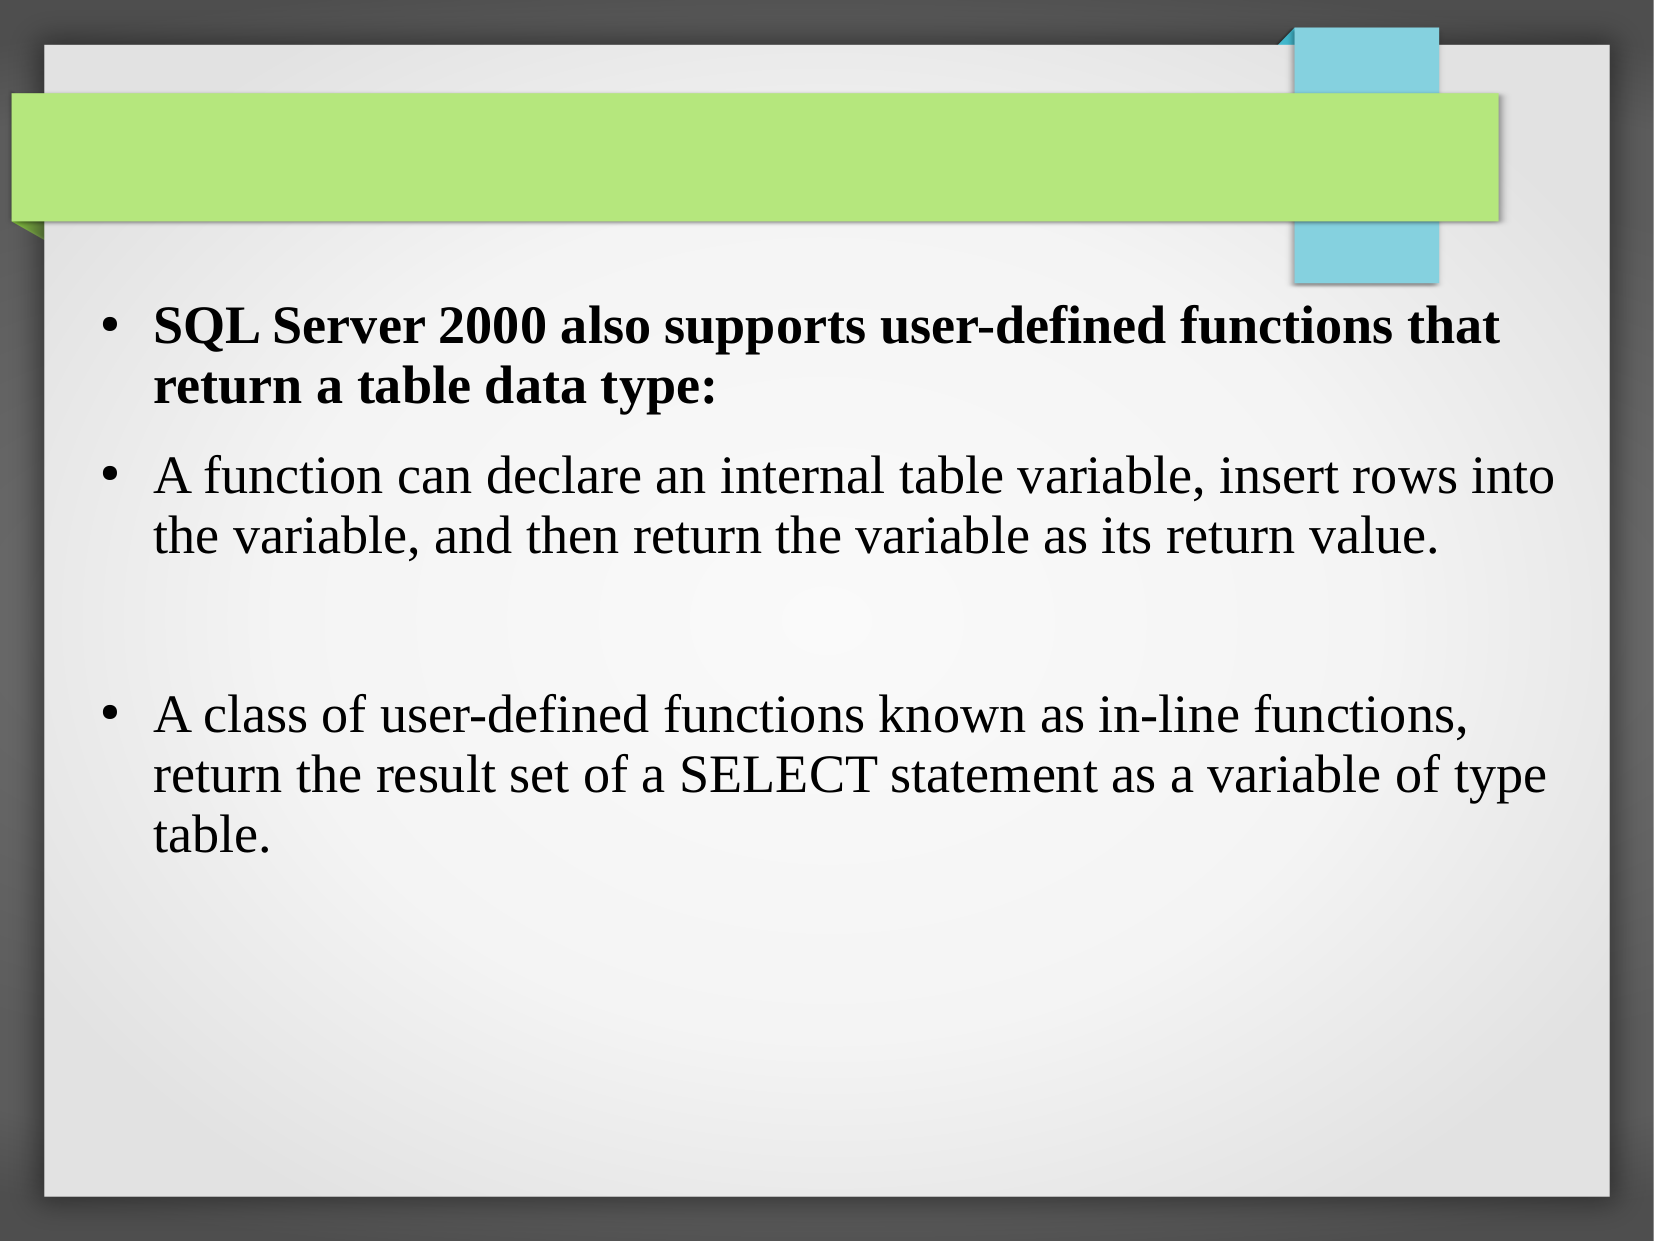

#
SQL Server 2000 also supports user-defined functions that return a table data type:
A function can declare an internal table variable, insert rows into the variable, and then return the variable as its return value.
A class of user-defined functions known as in-line functions, return the result set of a SELECT statement as a variable of type table.